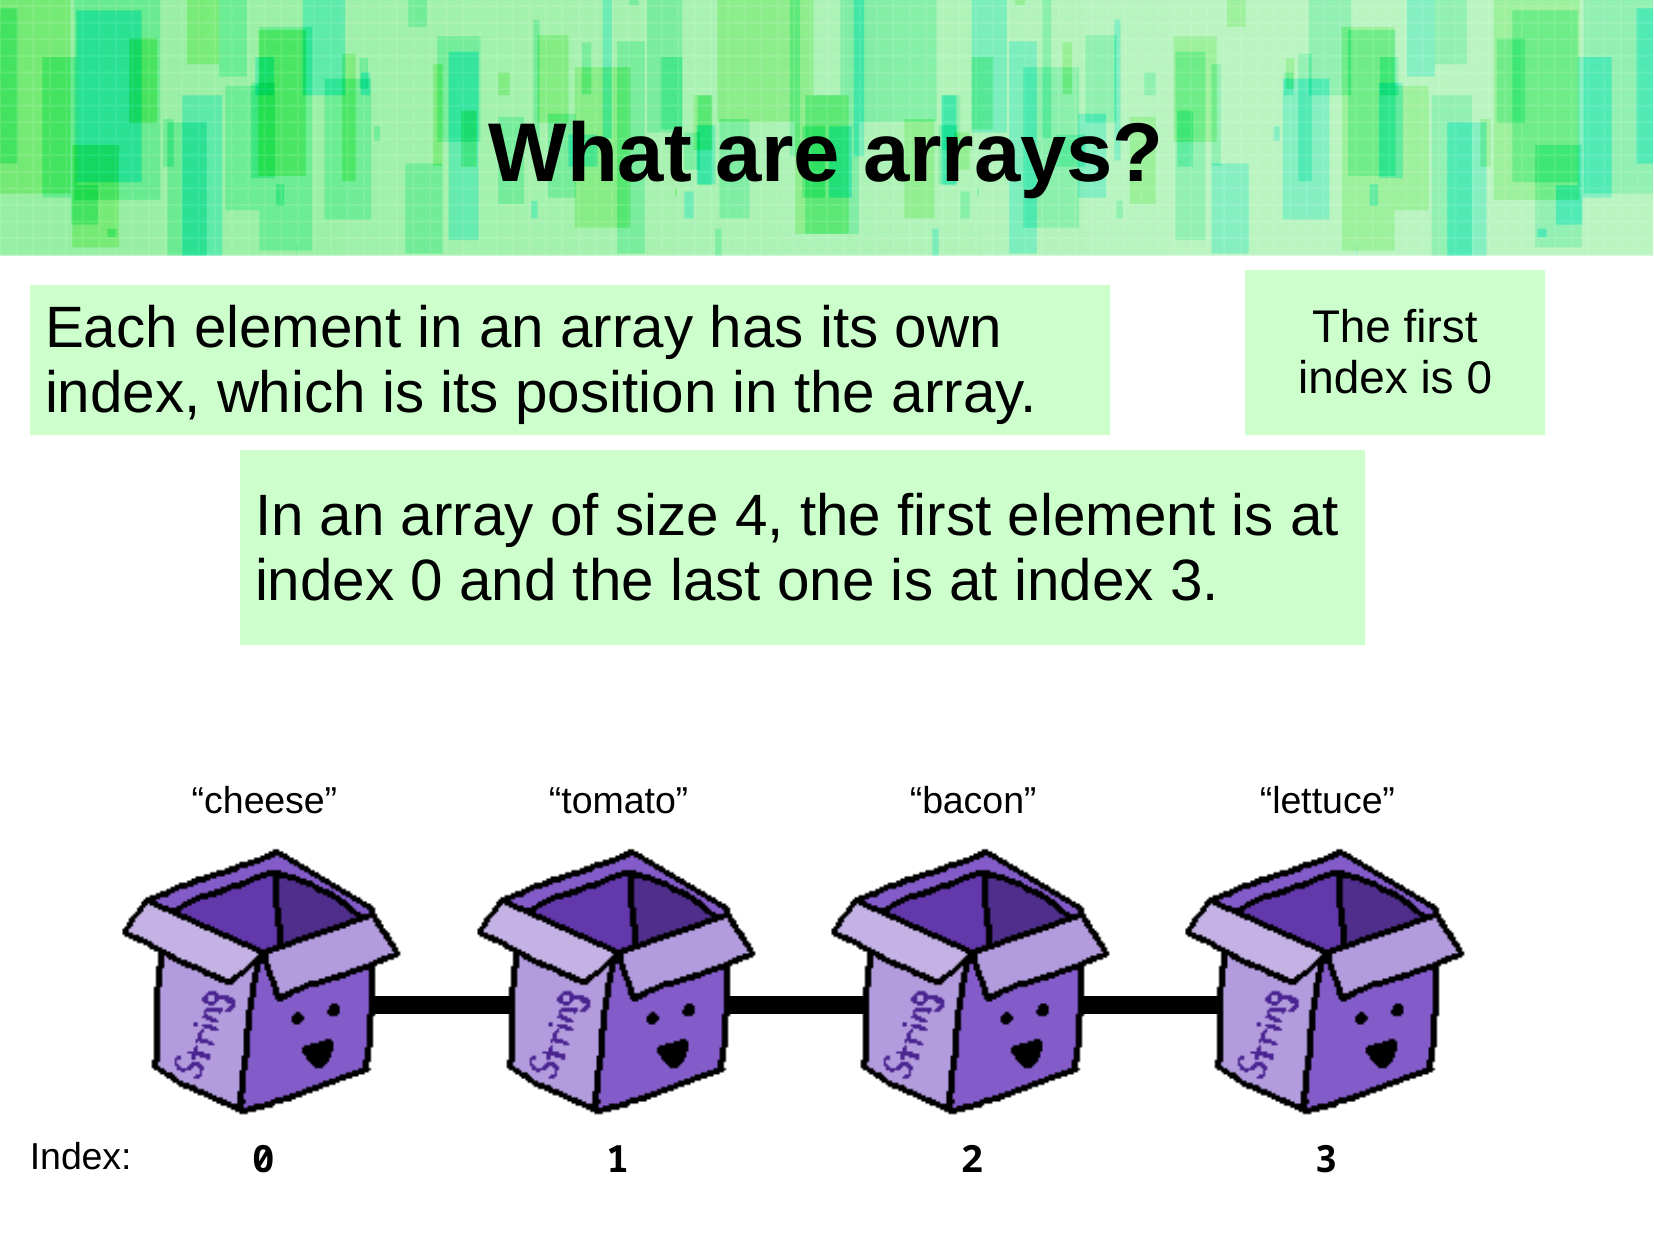

# What are arrays?
The first index is 0
Each element in an array has its own index, which is its position in the array.
In an array of size 4, the first element is at index 0 and the last one is at index 3.
“cheese”
“tomato”
“bacon”
“lettuce”
“while not done”
0
1
2
3
Index: